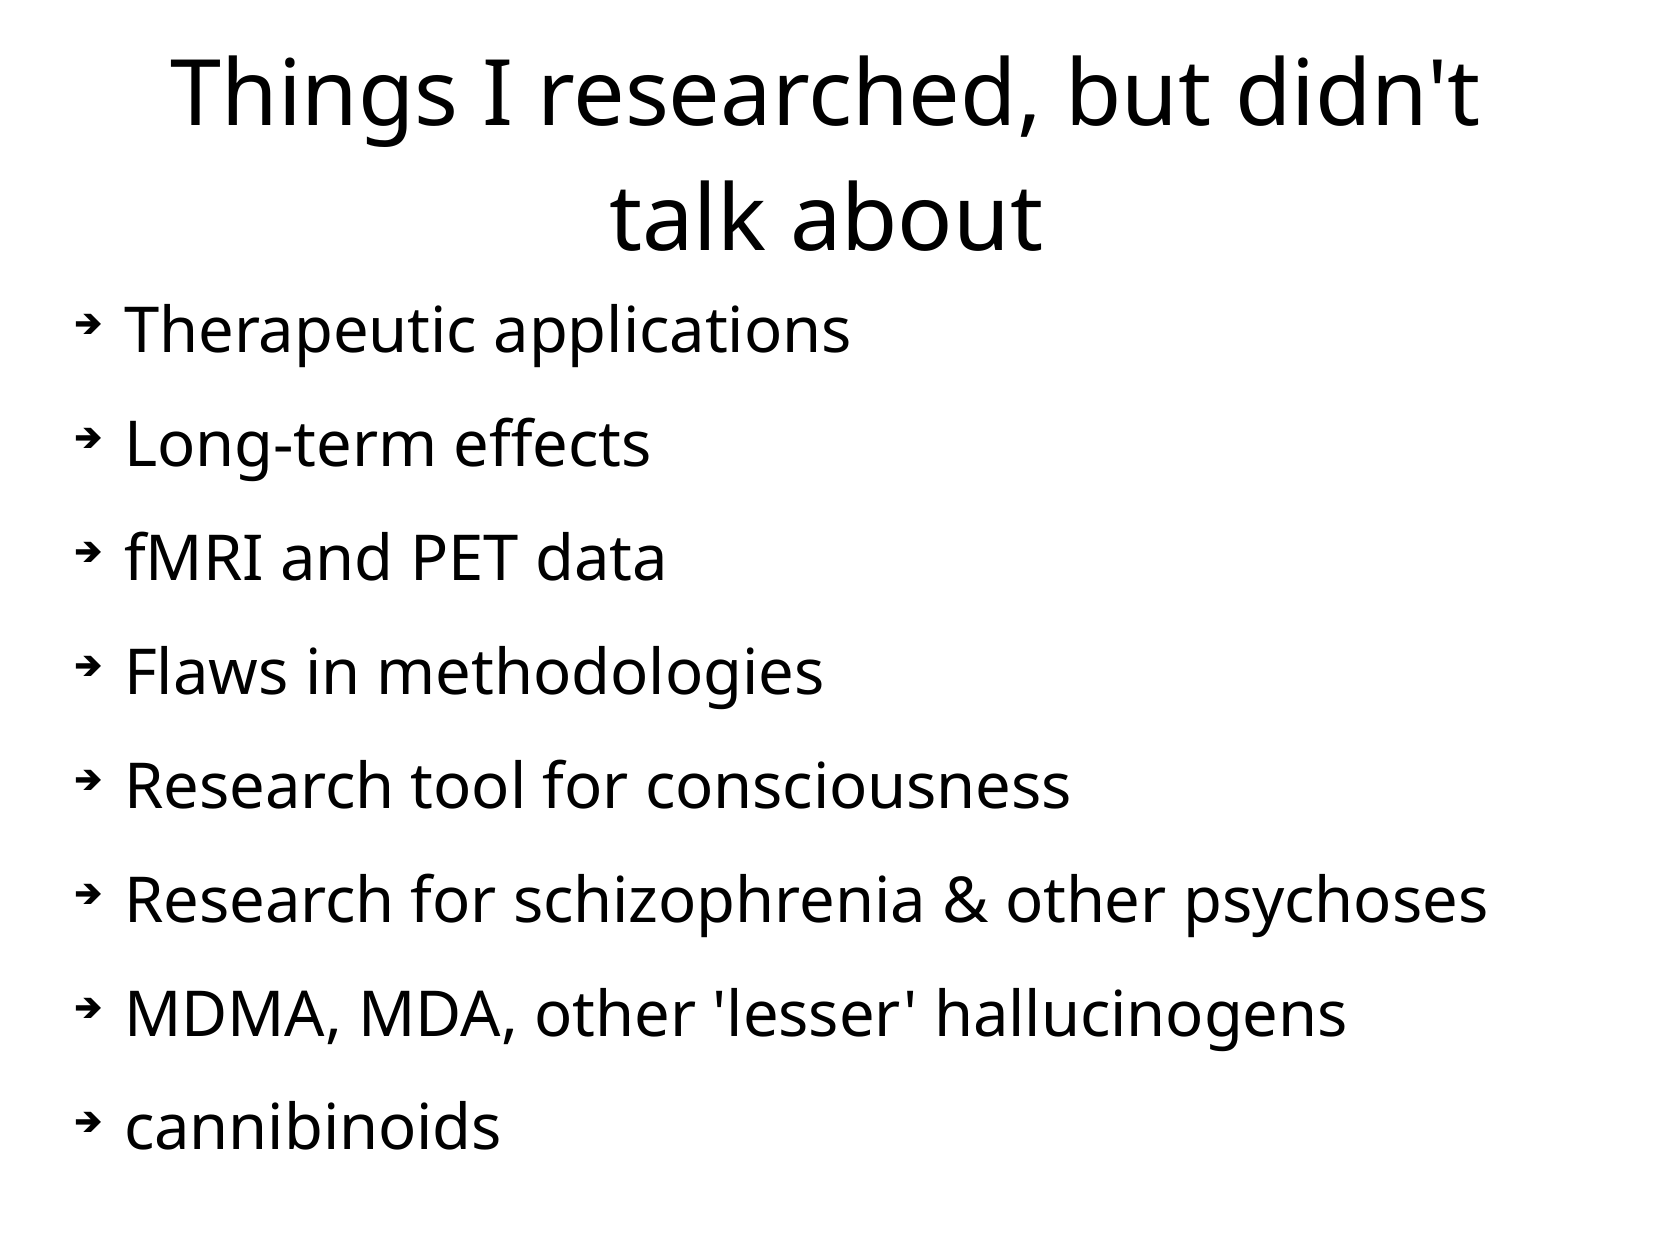

# Things I researched, but didn't talk about
Therapeutic applications
Long-term effects
fMRI and PET data
Flaws in methodologies
Research tool for consciousness
Research for schizophrenia & other psychoses
MDMA, MDA, other 'lesser' hallucinogens
cannibinoids